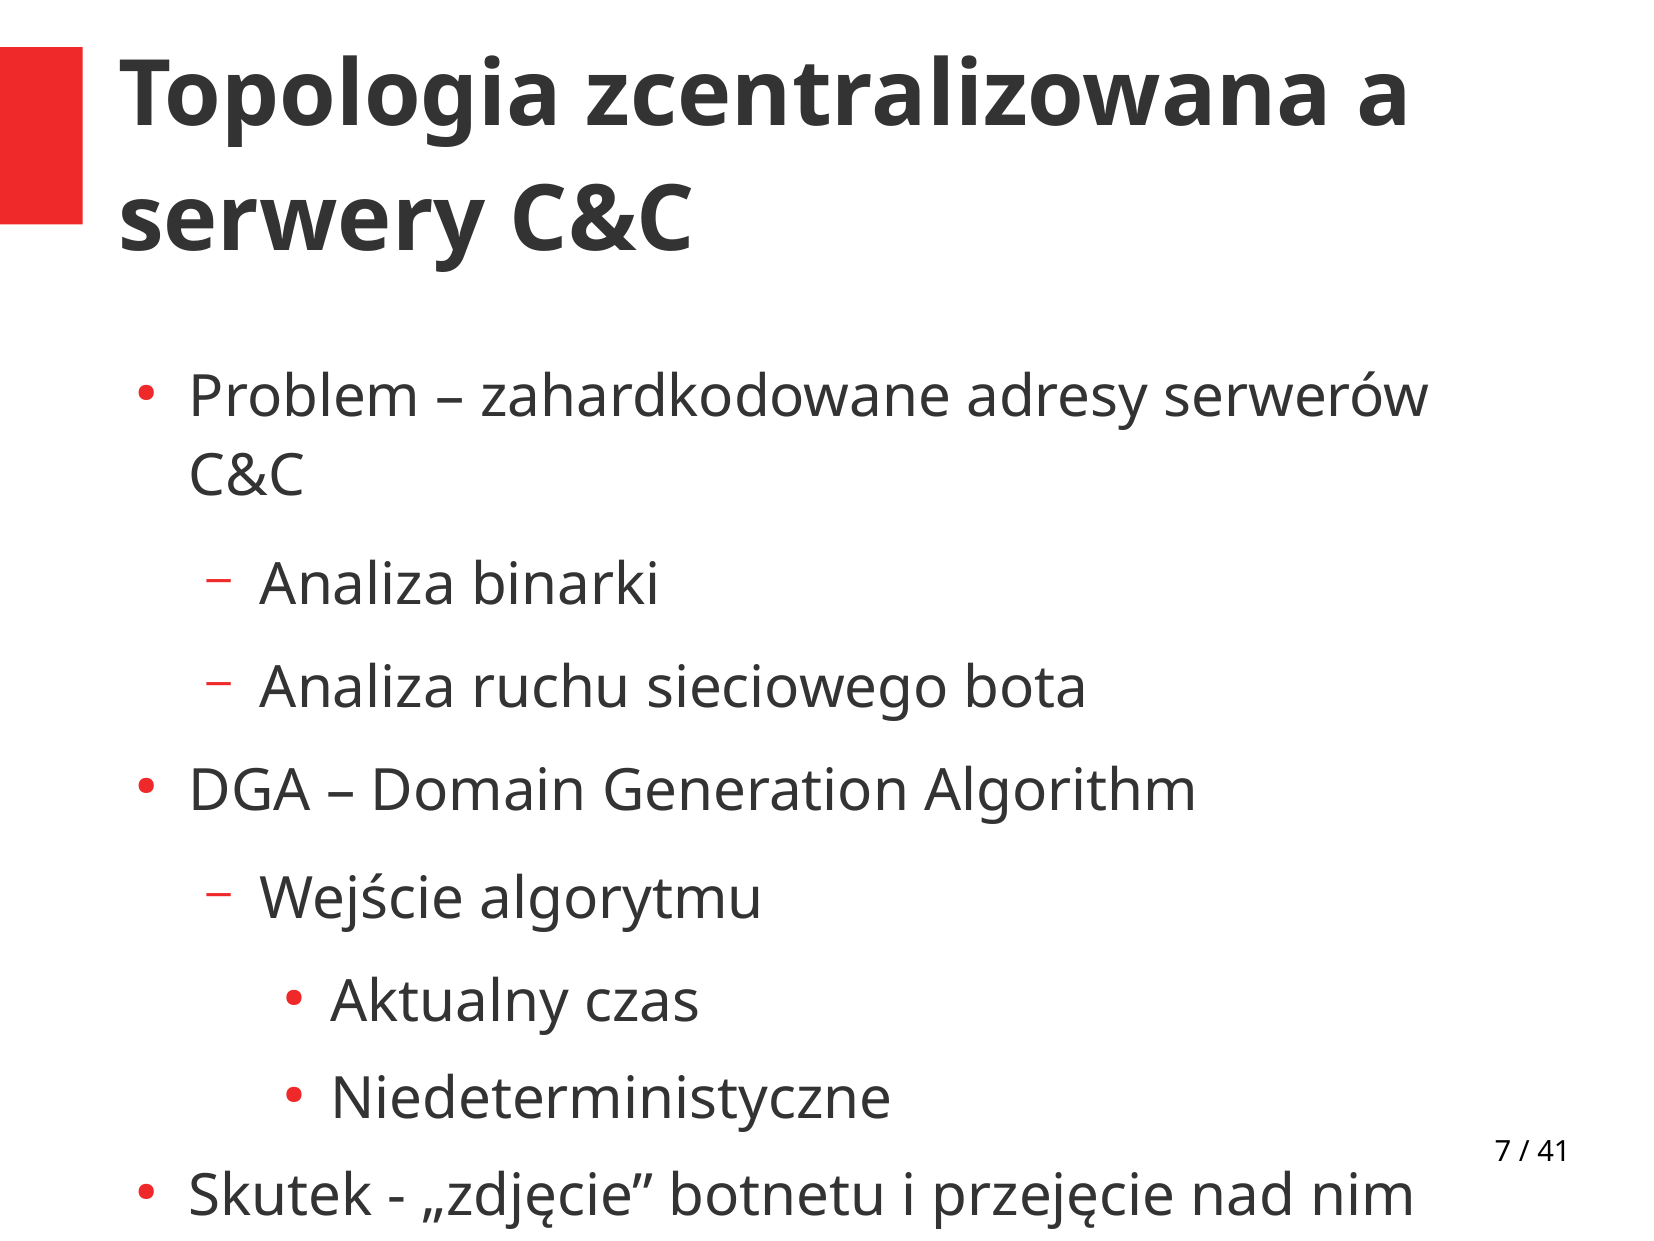

# Topologia zcentralizowana a serwery C&C
Problem – zahardkodowane adresy serwerów C&C
Analiza binarki
Analiza ruchu sieciowego bota
DGA – Domain Generation Algorithm
Wejście algorytmu
Aktualny czas
Niedeterministyczne
Skutek - „zdjęcie” botnetu i przejęcie nad nim kontroli
7